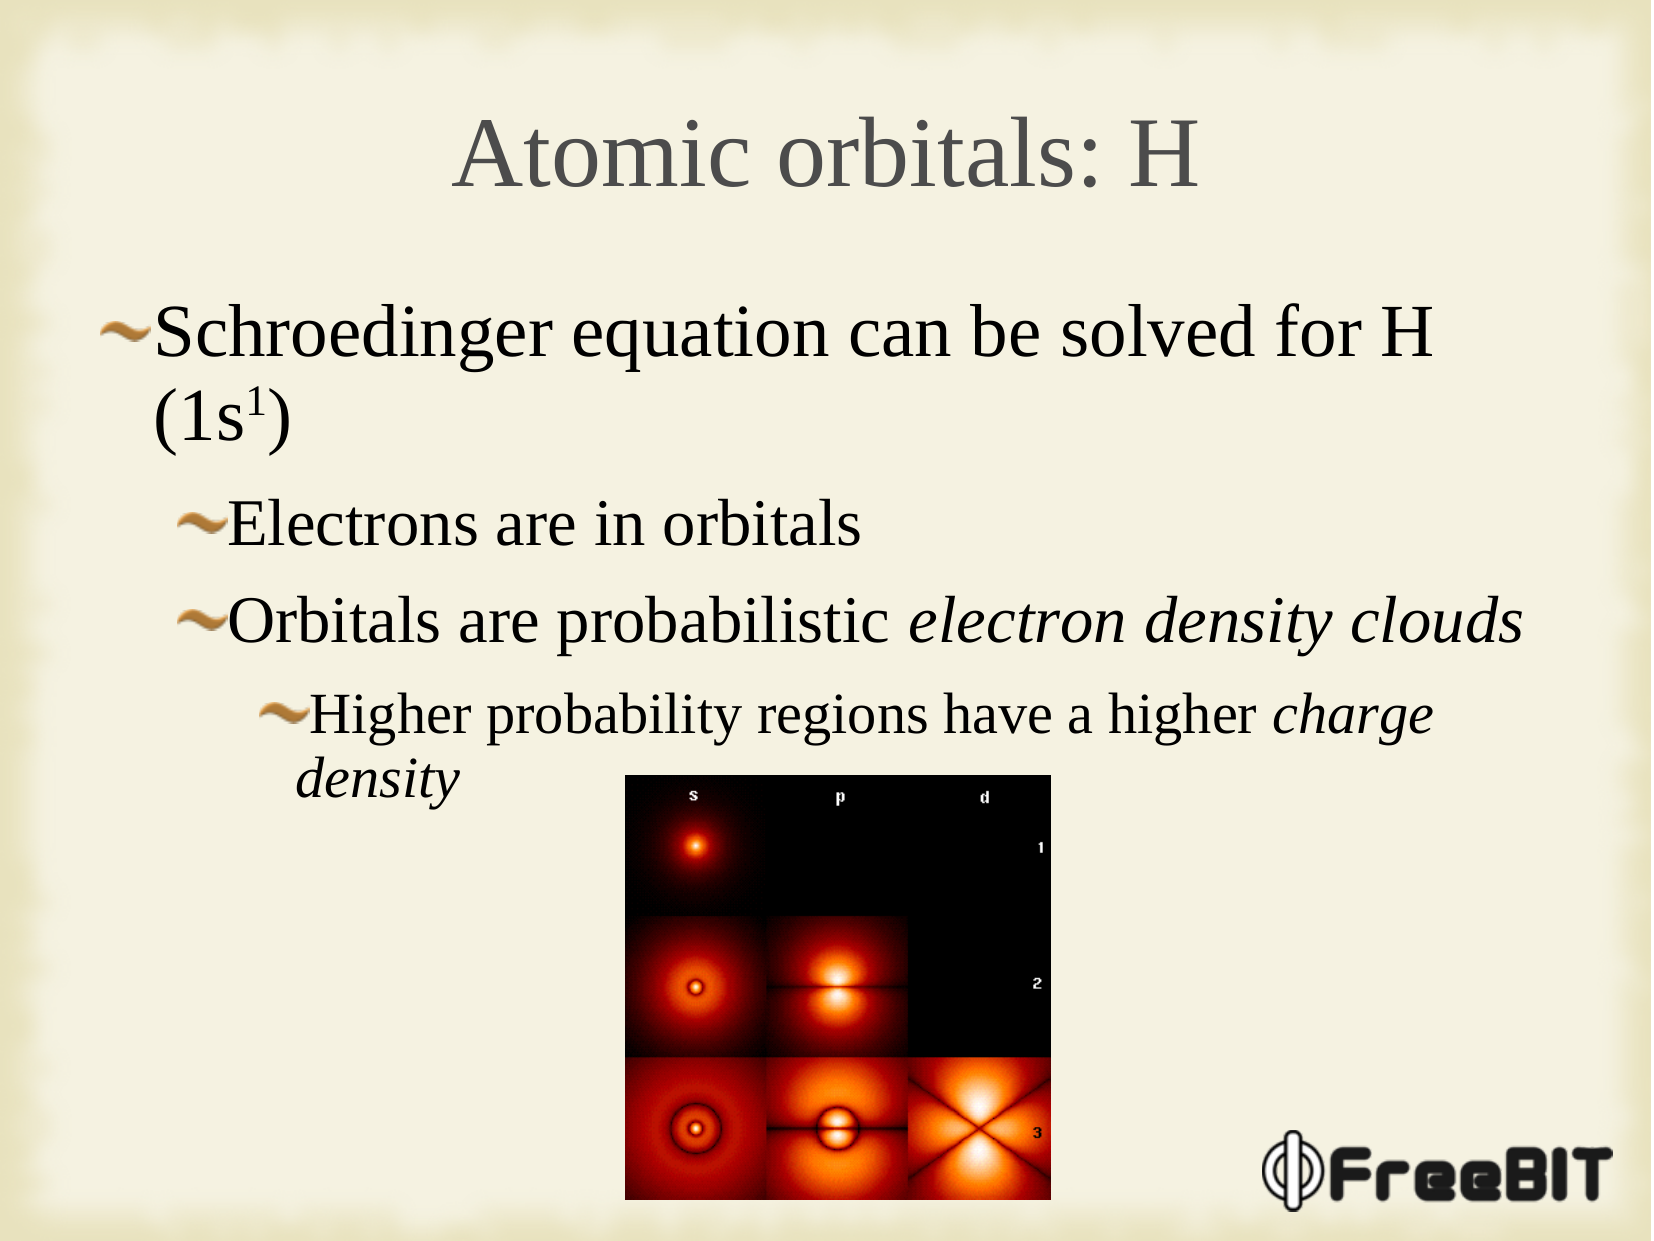

# Atomic orbitals: H
Schroedinger equation can be solved for H (1s1)
Electrons are in orbitals
Orbitals are probabilistic electron density clouds
Higher probability regions have a higher charge density